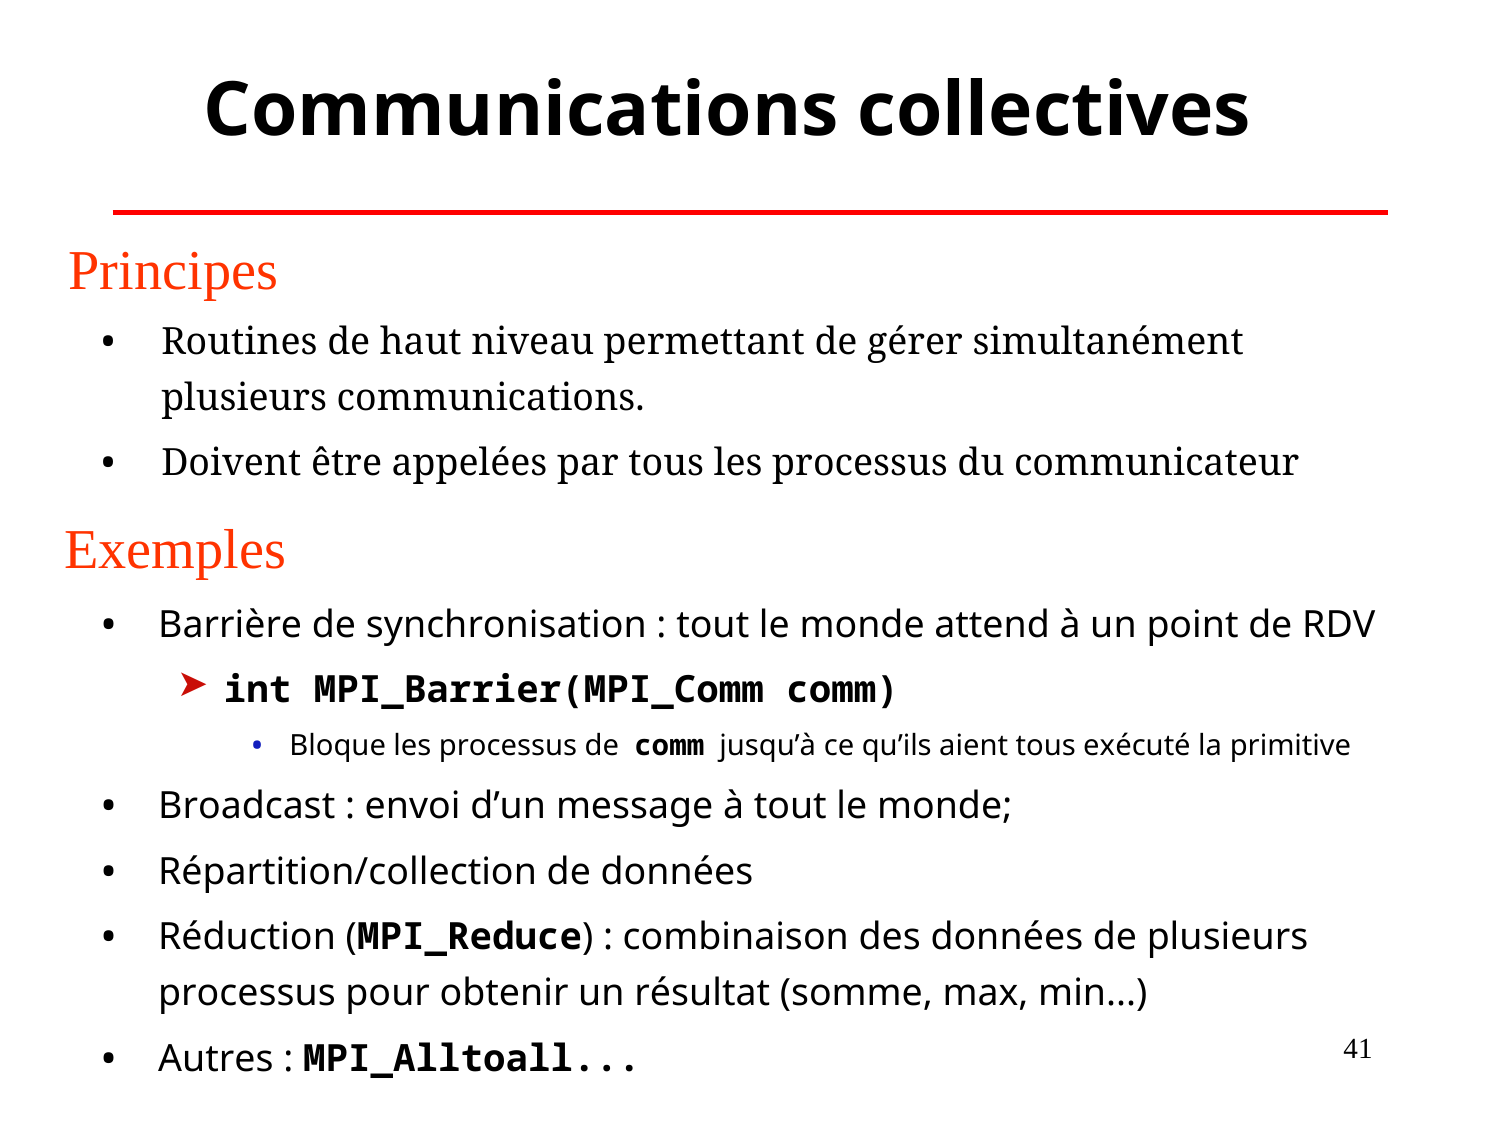

# Communications collectives
Principes
Routines de haut niveau permettant de gérer simultanément plusieurs communications.
Doivent être appelées par tous les processus du communicateur
Exemples
Barrière de synchronisation : tout le monde attend à un point de RDV
int MPI_Barrier(MPI_Comm comm)
Bloque les processus de comm jusqu’à ce qu’ils aient tous exécuté la primitive
Broadcast : envoi d’un message à tout le monde;
Répartition/collection de données
Réduction (MPI_Reduce) : combinaison des données de plusieurs processus pour obtenir un résultat (somme, max, min...)
Autres : MPI_Alltoall...
41